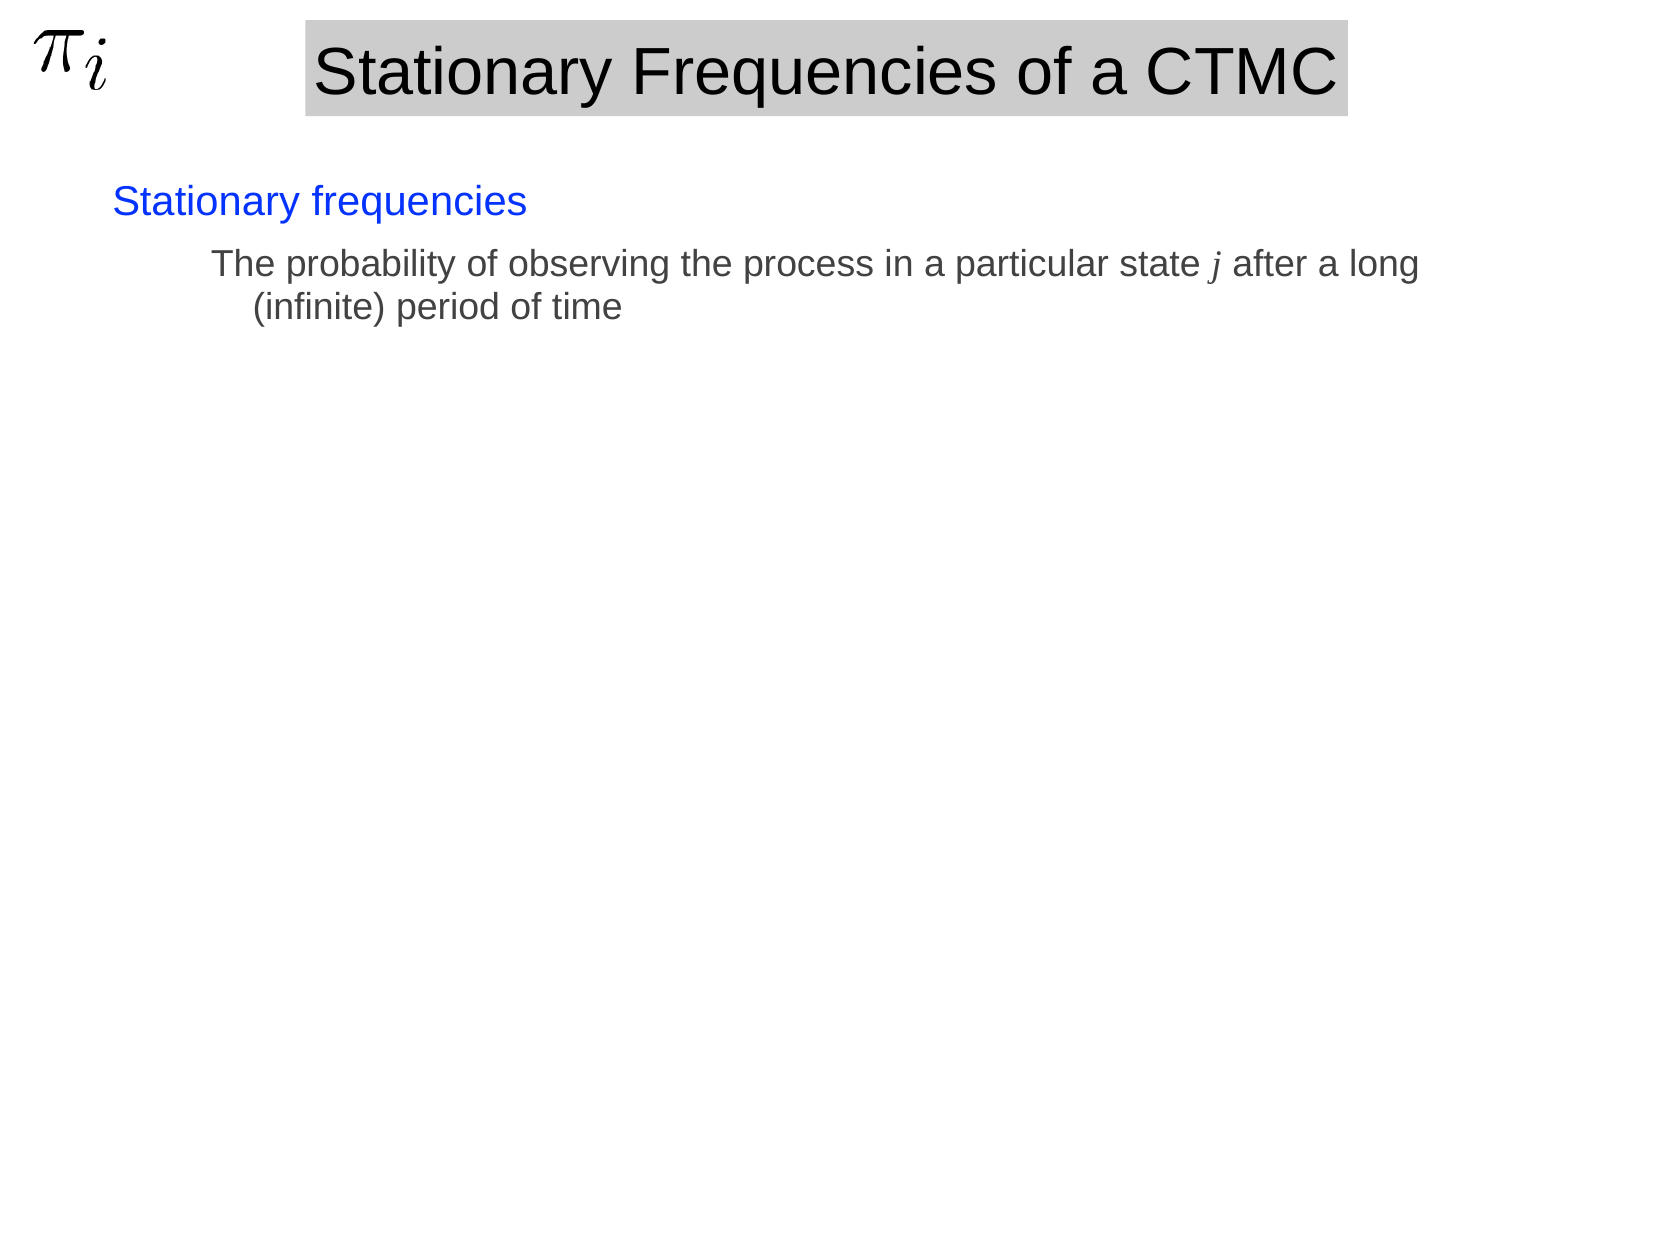

Stationary Frequencies of a CTMC
Stationary frequencies
The probability of observing the process in a particular state j after a long
 (infinite) period of time